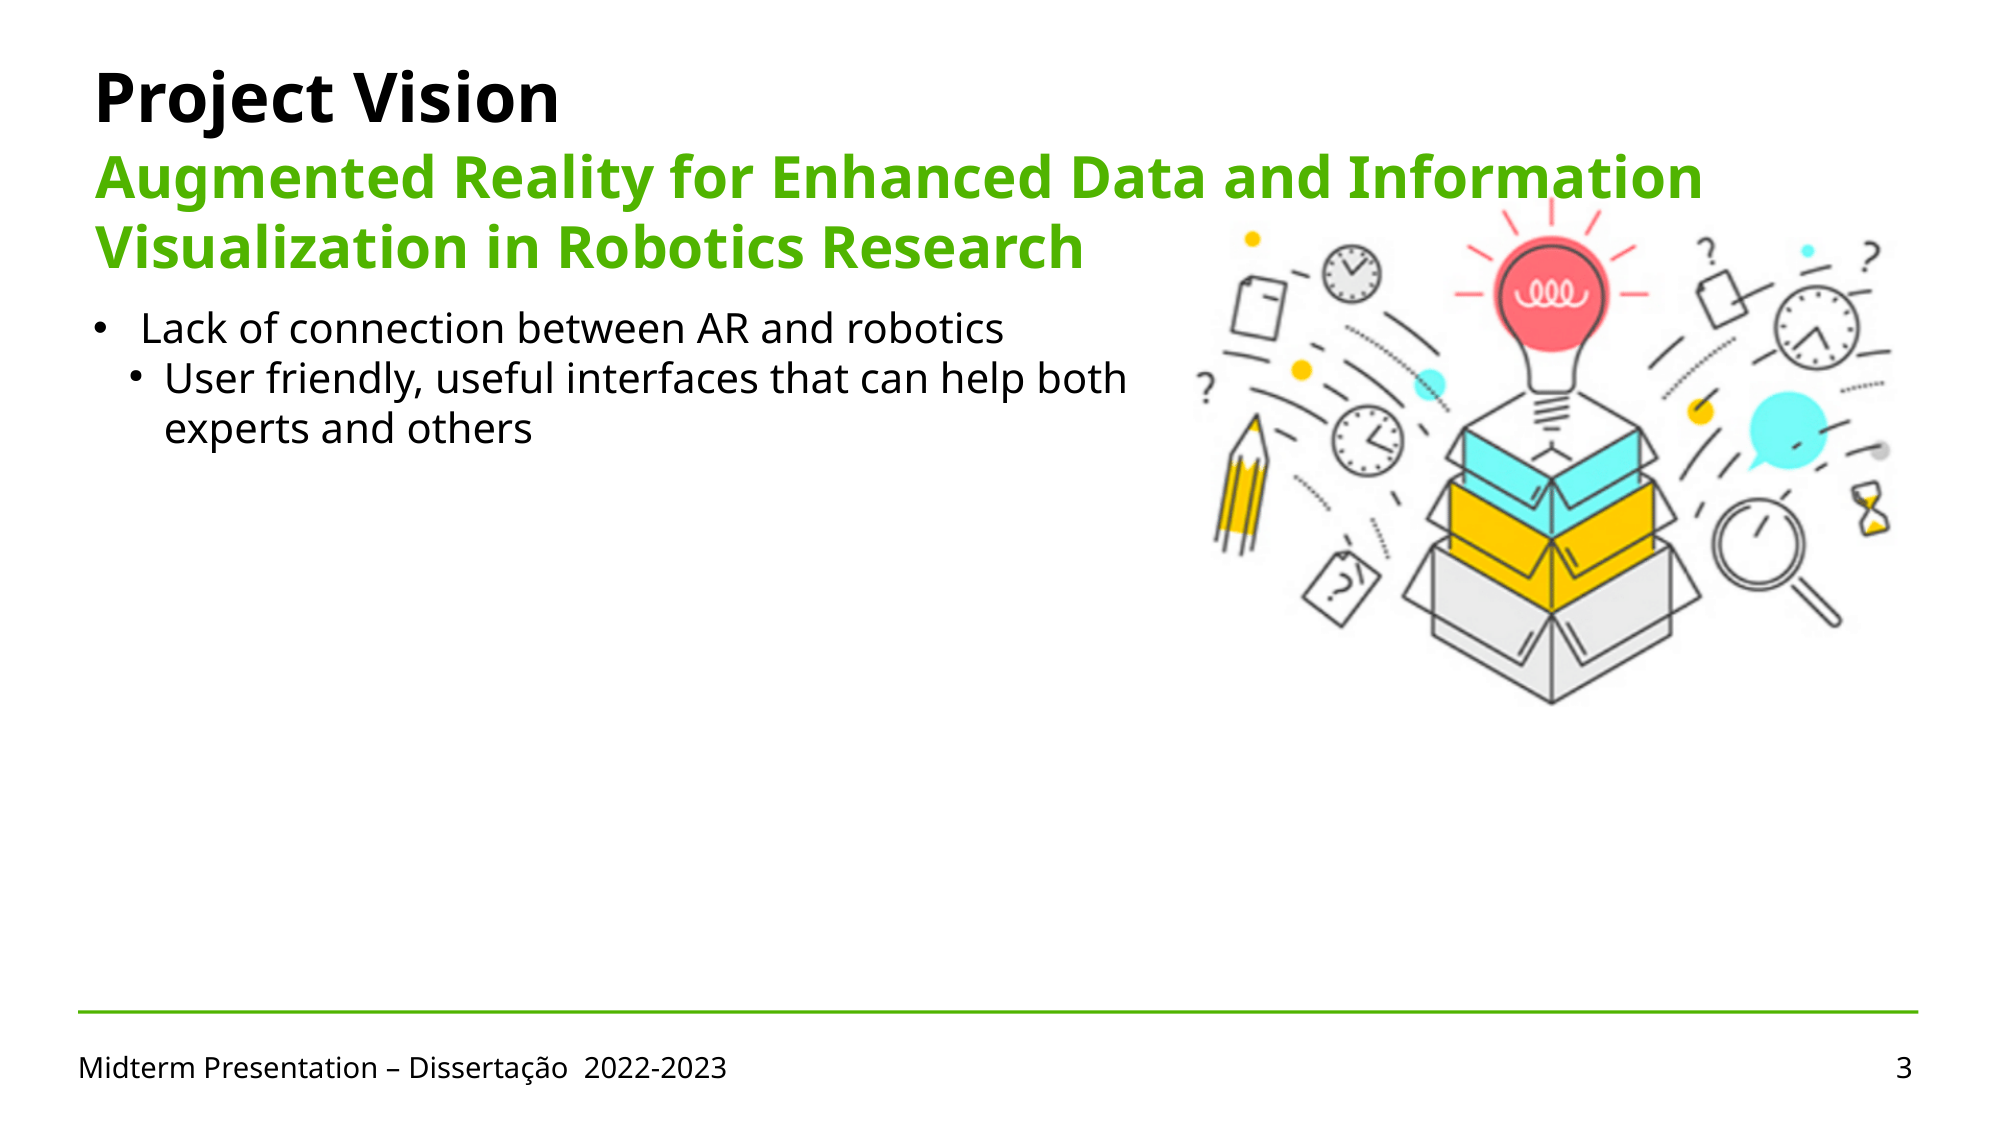

Project Vision
Augmented Reality for Enhanced Data and Information Visualization in Robotics Research
Lack of connection between AR and robotics
User friendly, useful interfaces that can help both experts and others
Midterm Presentation – Dissertação 2022-2023